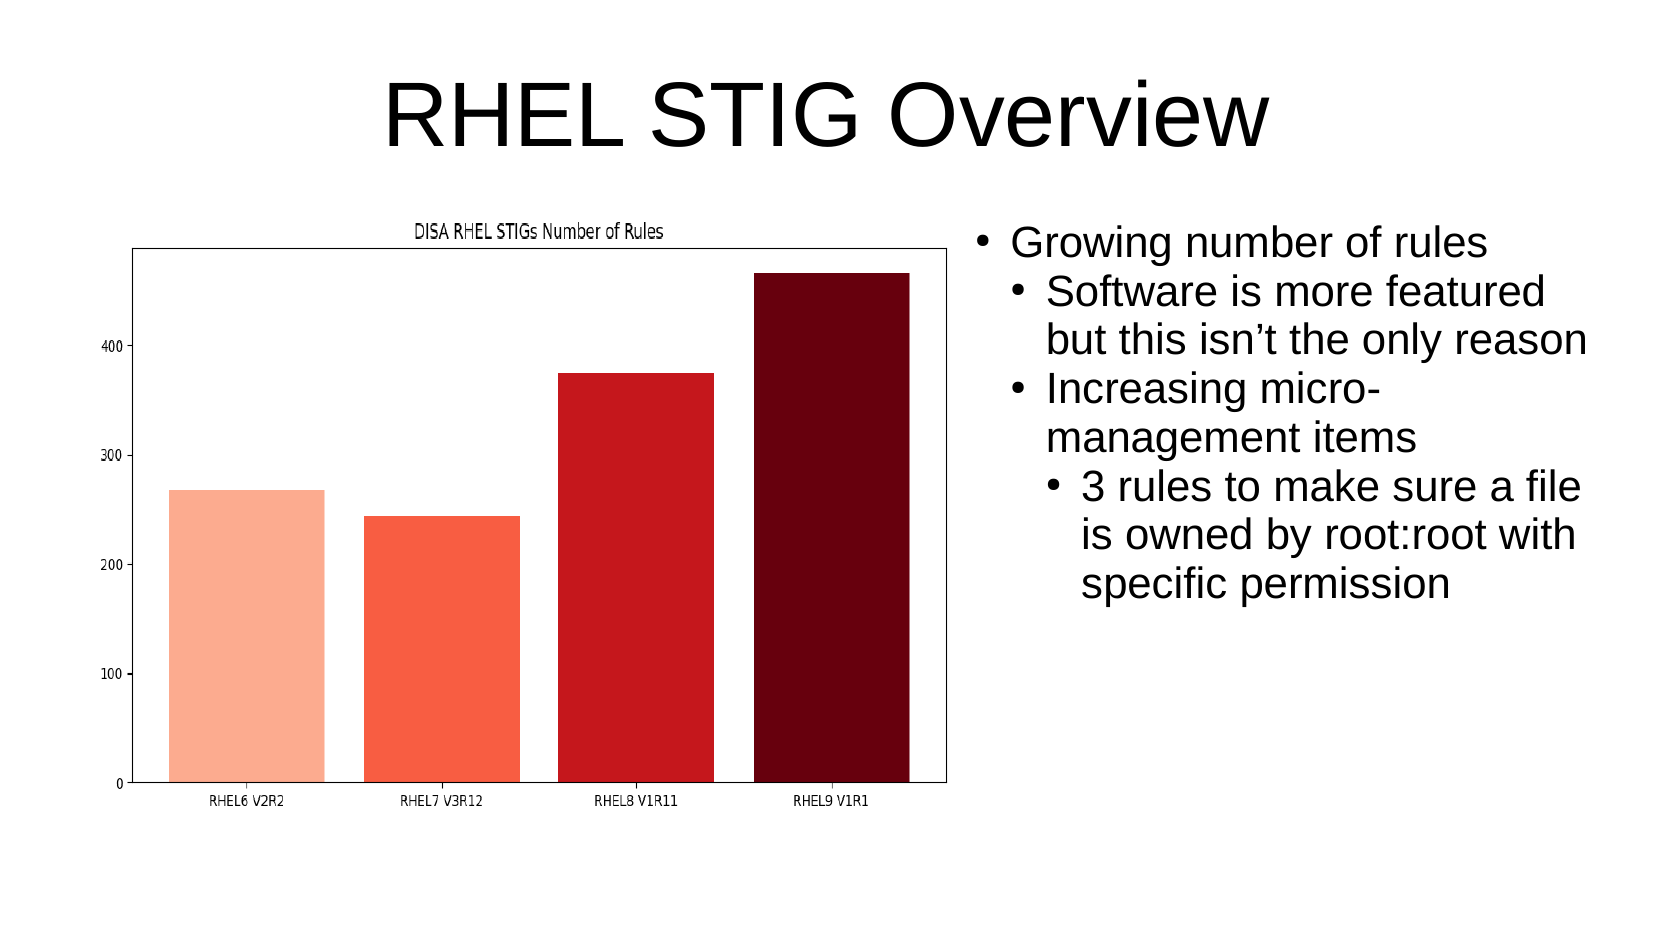

# RHEL STIG Overview
Growing number of rules
Software is more featured but this isn’t the only reason
Increasing micro-management items
3 rules to make sure a file is owned by root:root with specific permission